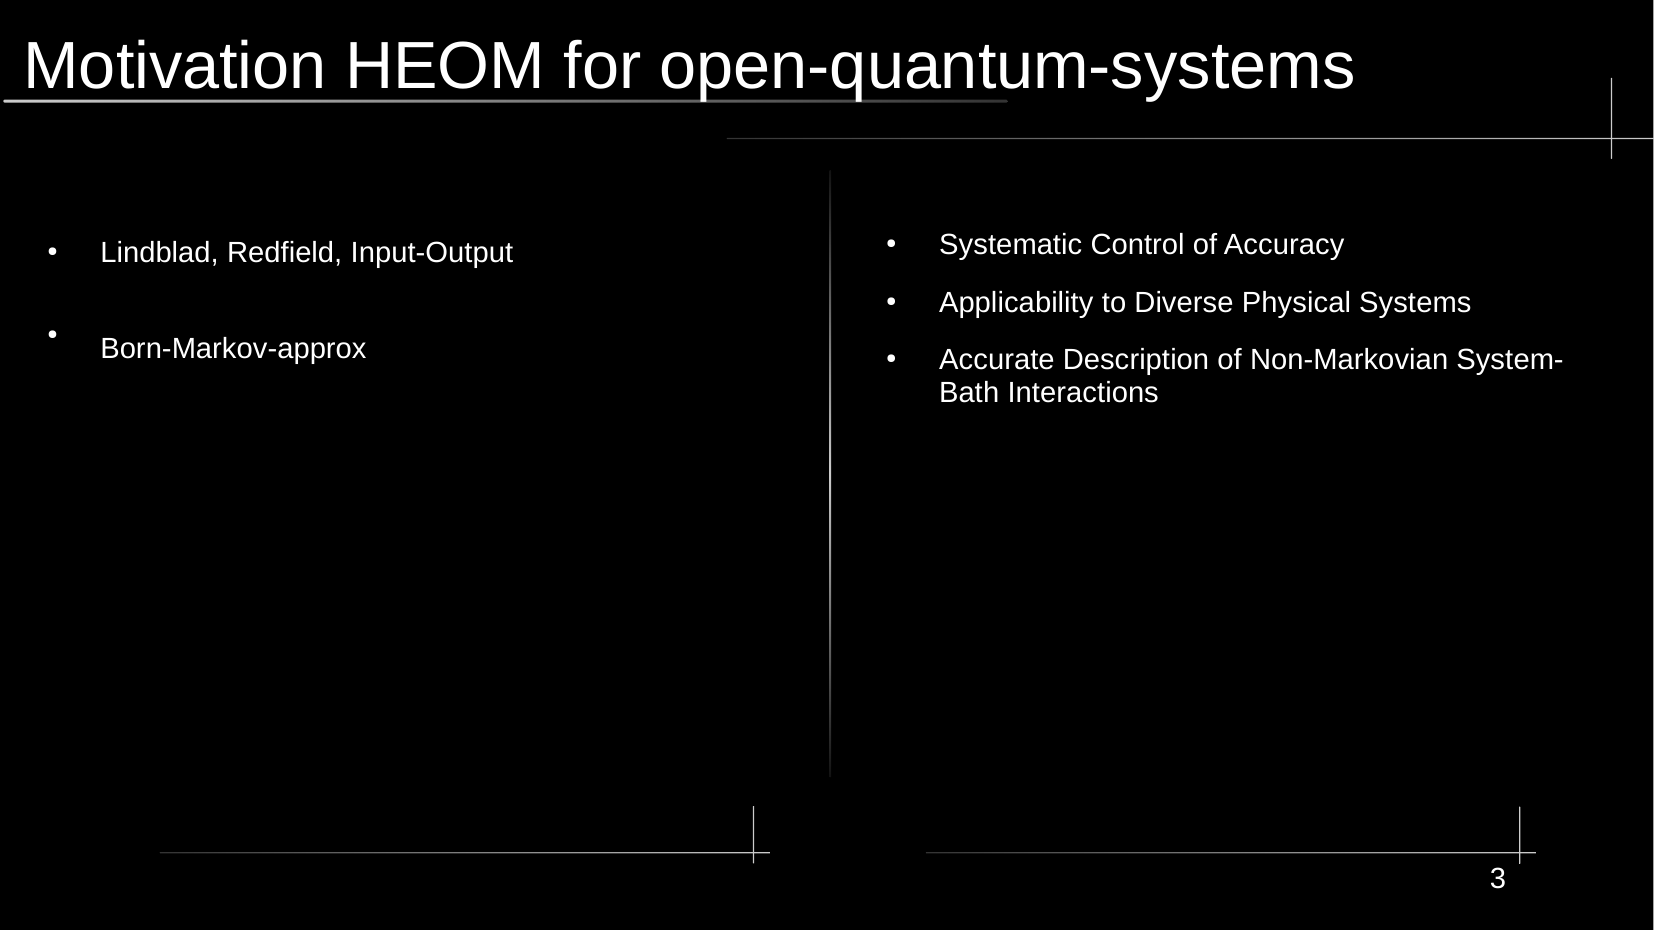

# Motivation HEOM for open-quantum-systems
Systematic Control of Accuracy
Applicability to Diverse Physical Systems
Accurate Description of Non-Markovian System-Bath Interactions
Lindblad, Redfield, Input-Output
Born-Markov-approx
3